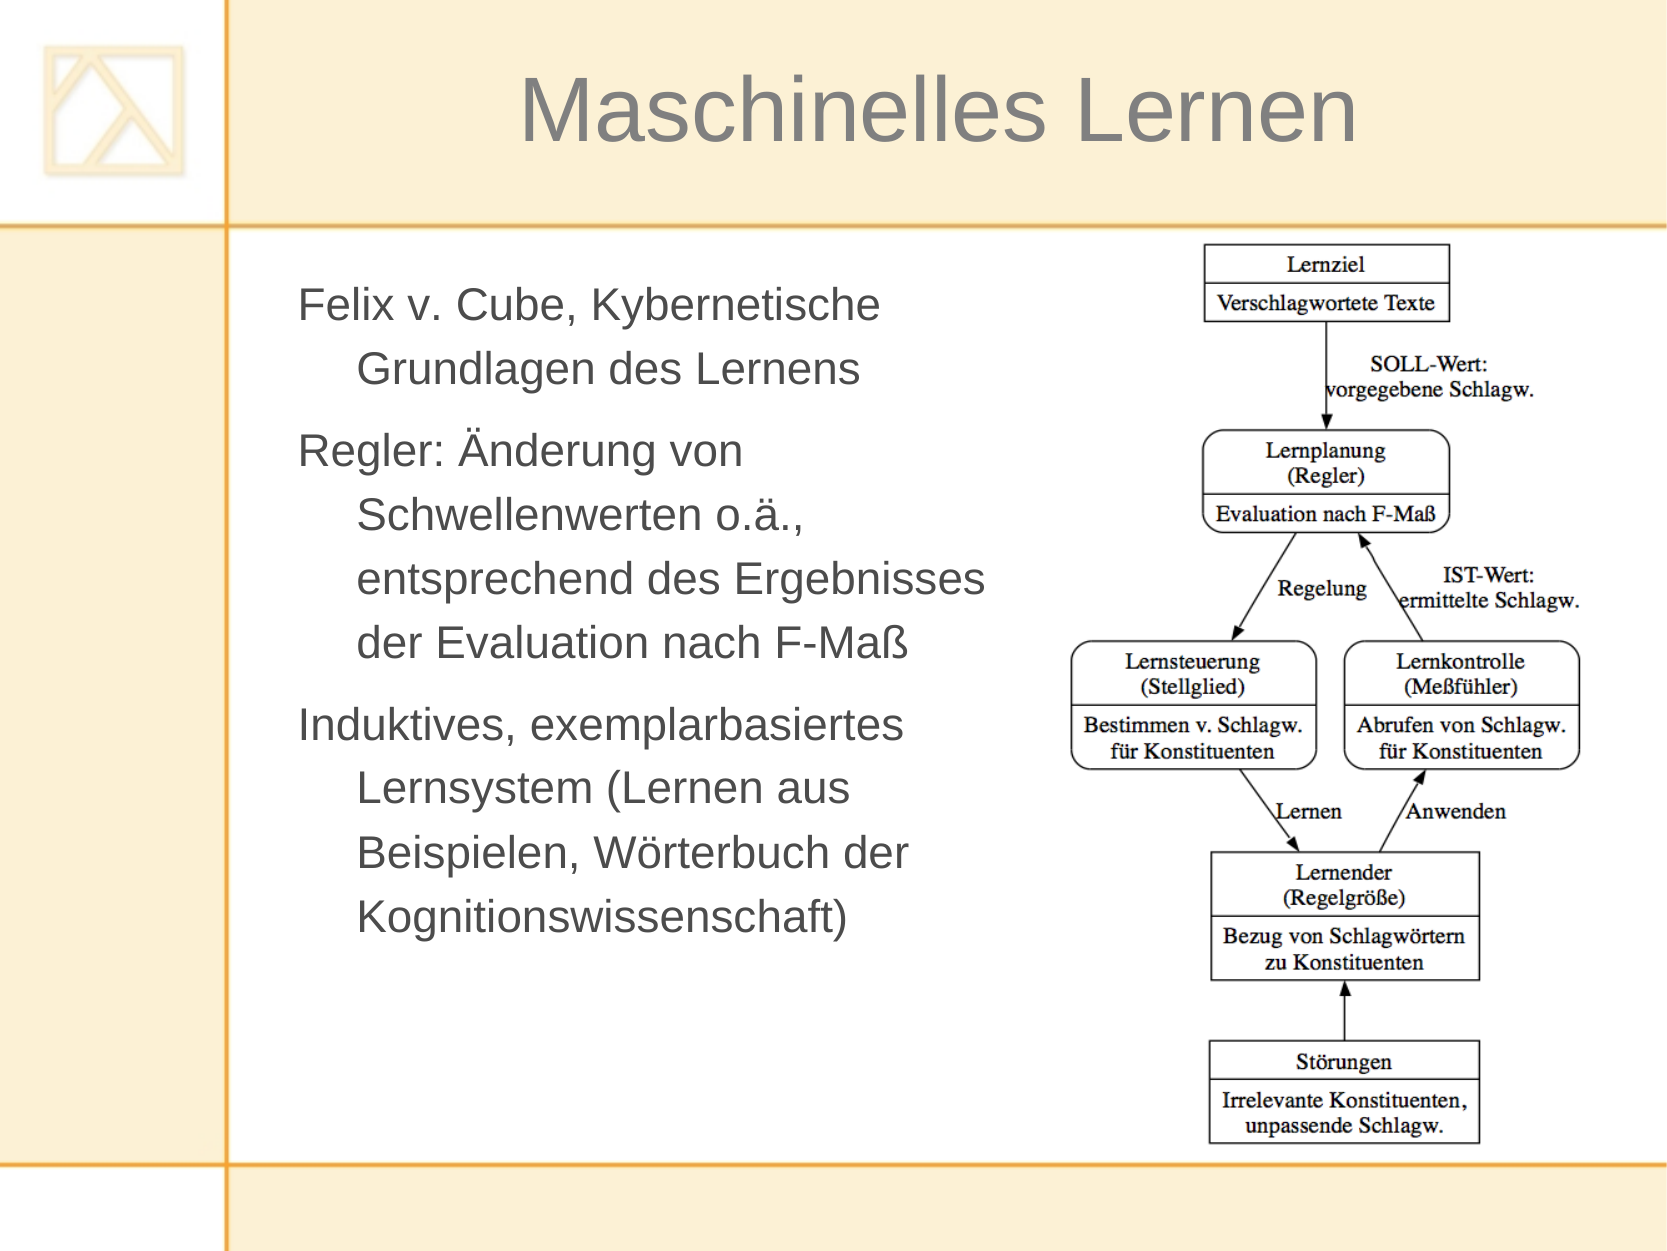

# Maschinelles Lernen
Felix v. Cube, Kybernetische Grundlagen des Lernens
Regler: Änderung von Schwellenwerten o.ä., entsprechend des Ergebnisses der Evaluation nach F-Maß
Induktives, exemplarbasiertes Lernsystem (Lernen aus Beispielen, Wörterbuch der Kognitionswissenschaft)